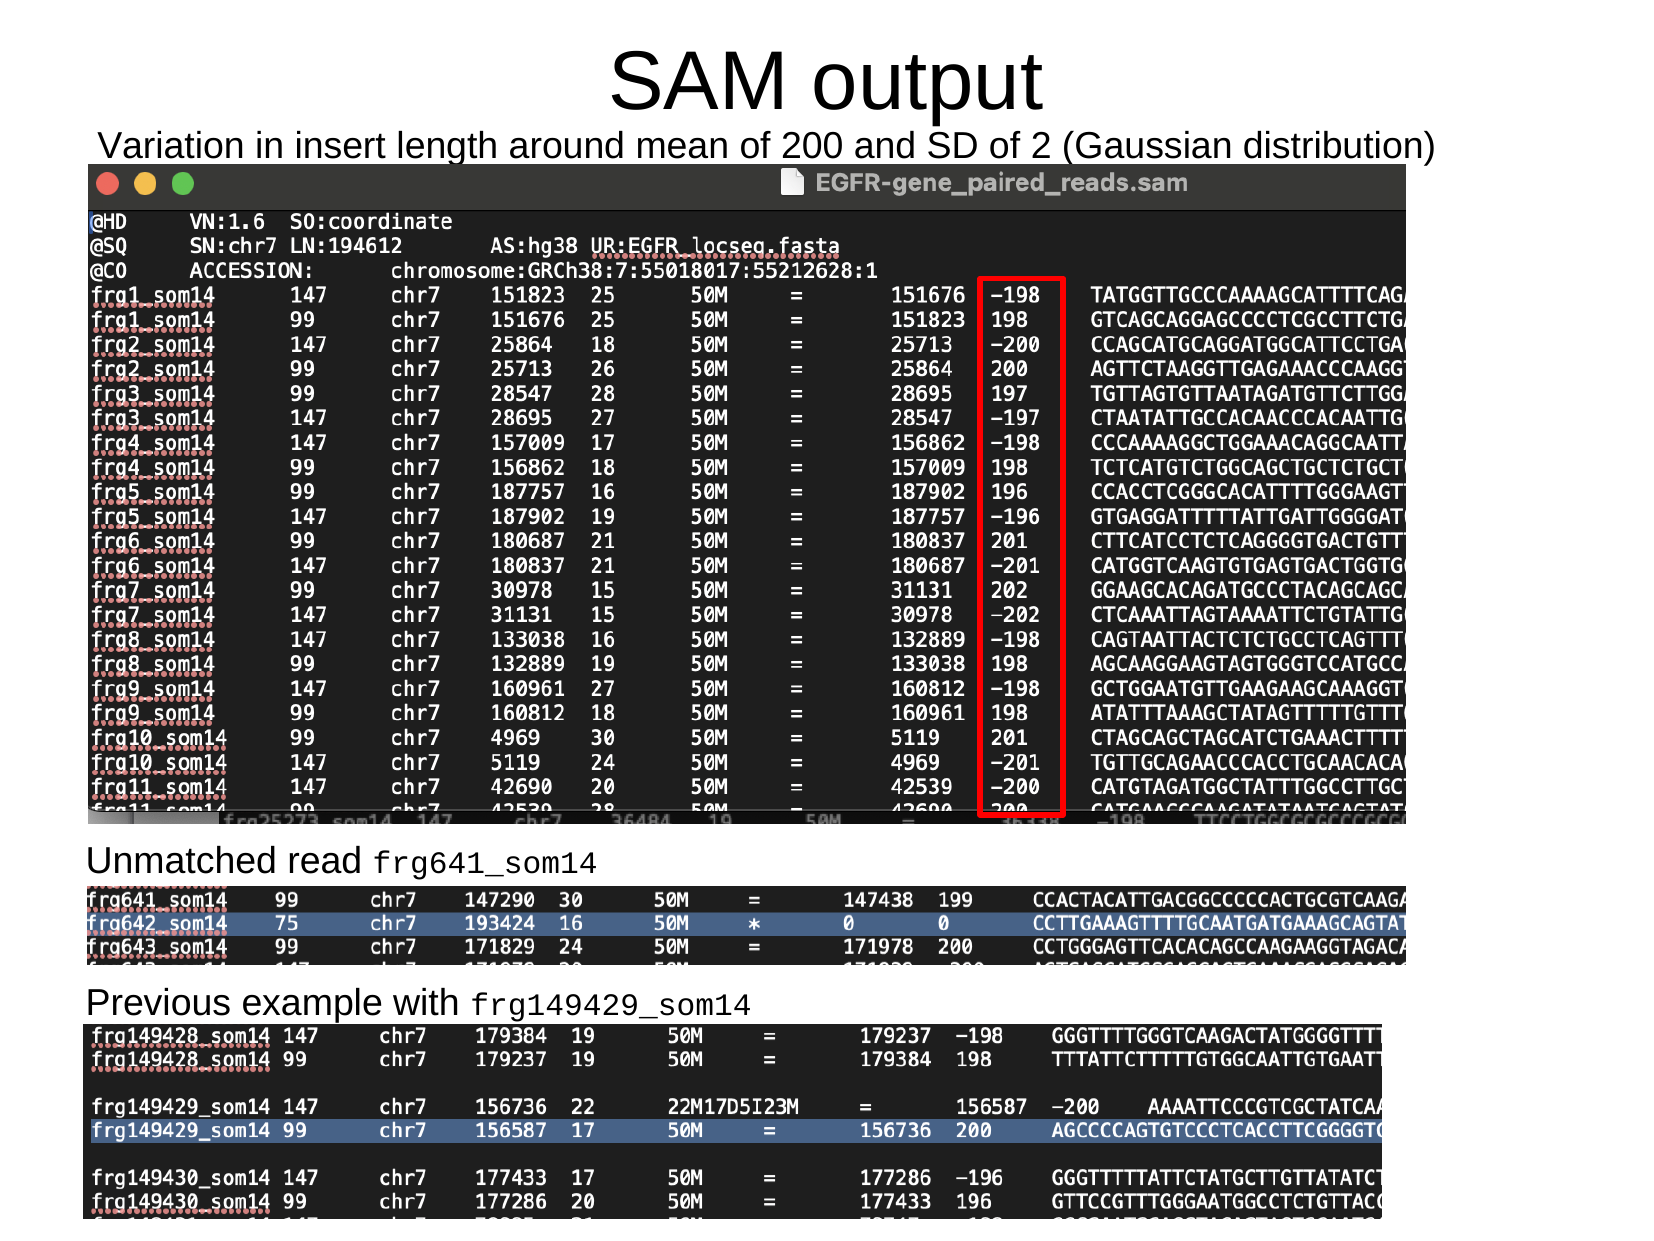

# SAM output
Variation in insert length around mean of 200 and SD of 2 (Gaussian distribution)
Unmatched read frg641_som14
Previous example with frg149429_som14